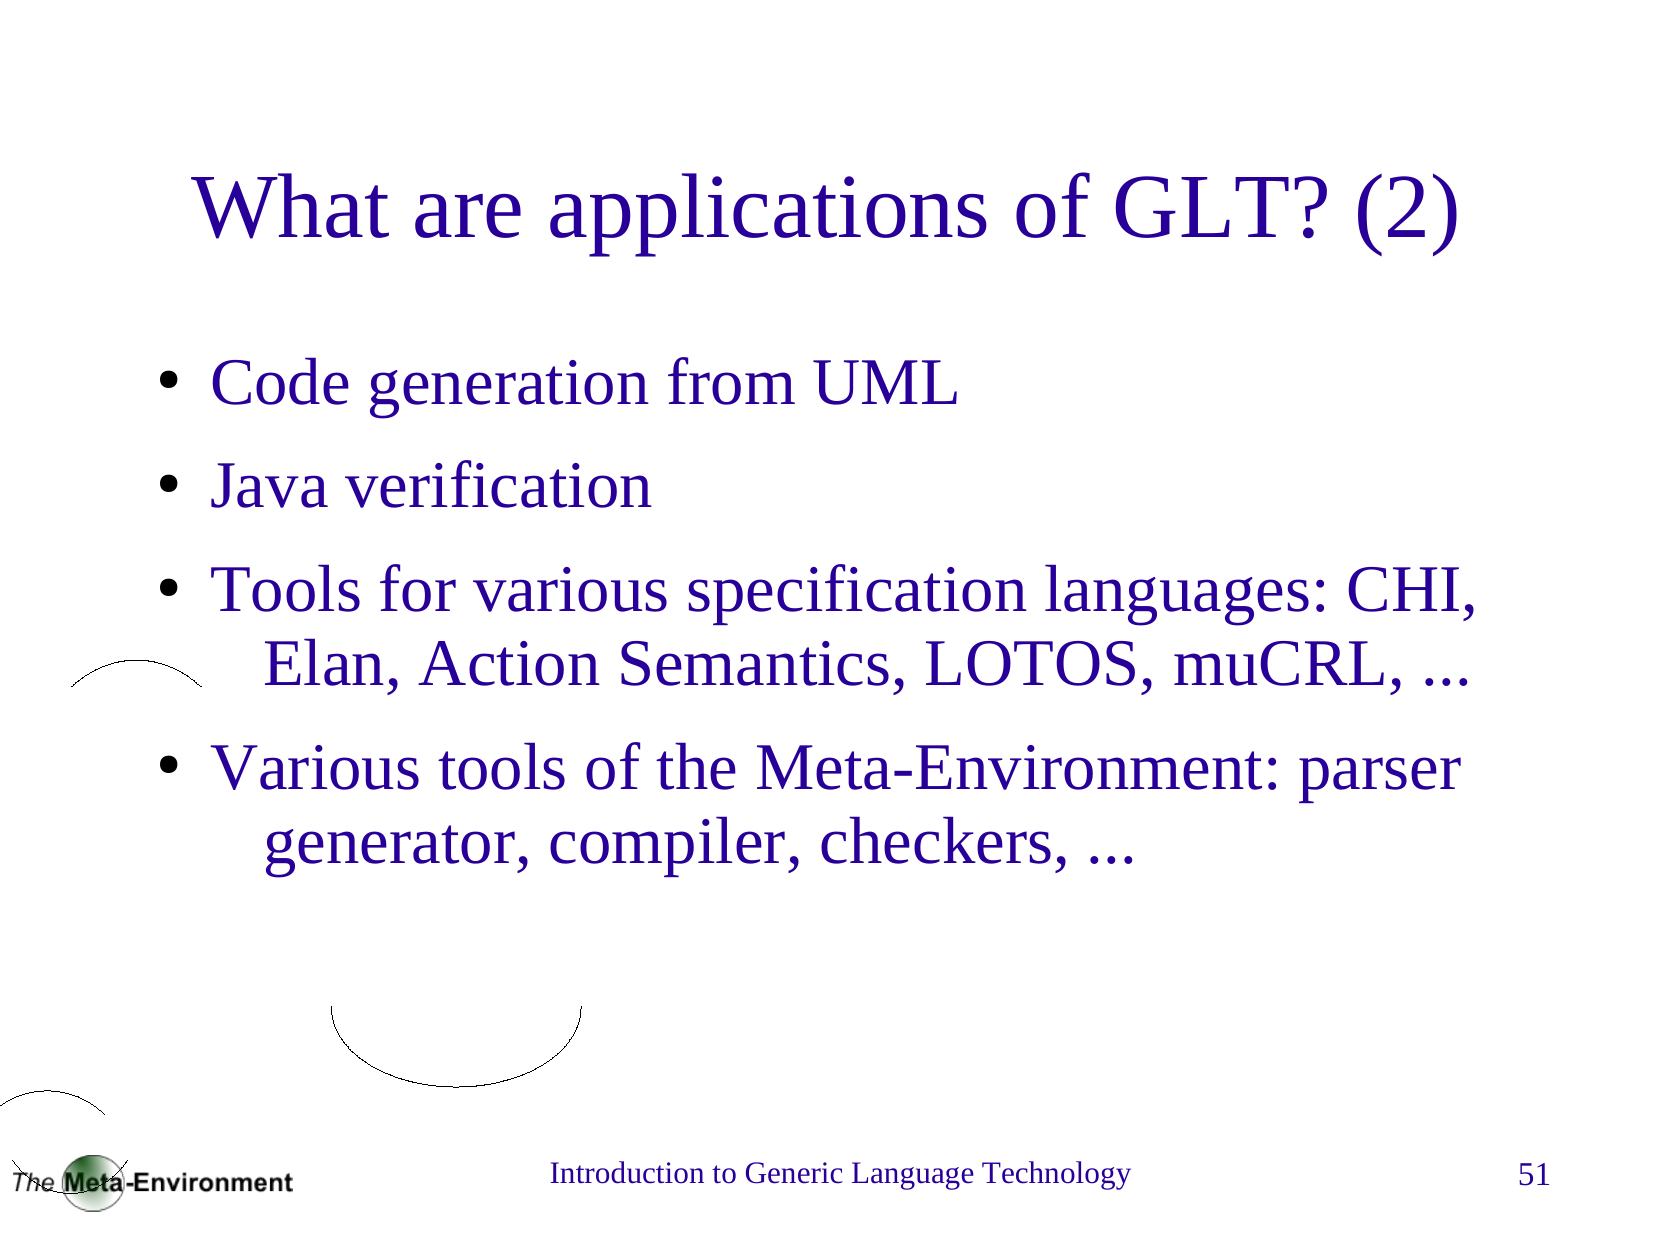

# What are applications of GLT? (2)
Code generation from UML
Java verification
Tools for various specification languages: CHI, Elan, Action Semantics, LOTOS, muCRL, ...
Various tools of the Meta-Environment: parser generator, compiler, checkers, ...